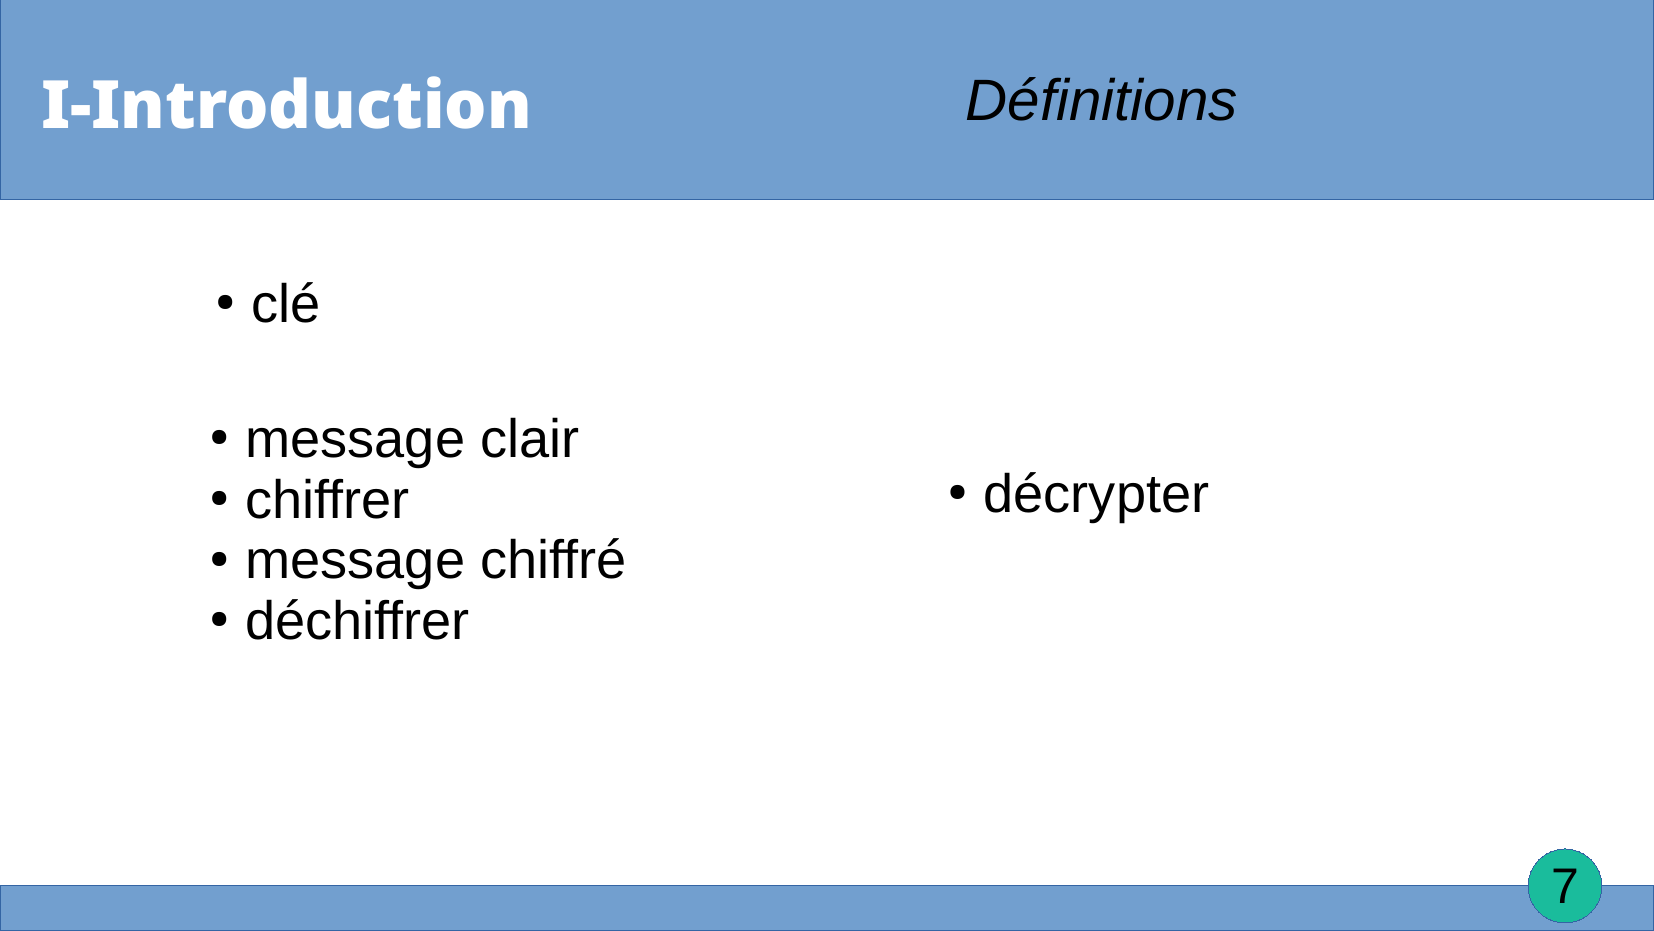

# I-Introduction
Définitions
clé
décrypter
message clair
chiffrer
message chiffré
déchiffrer